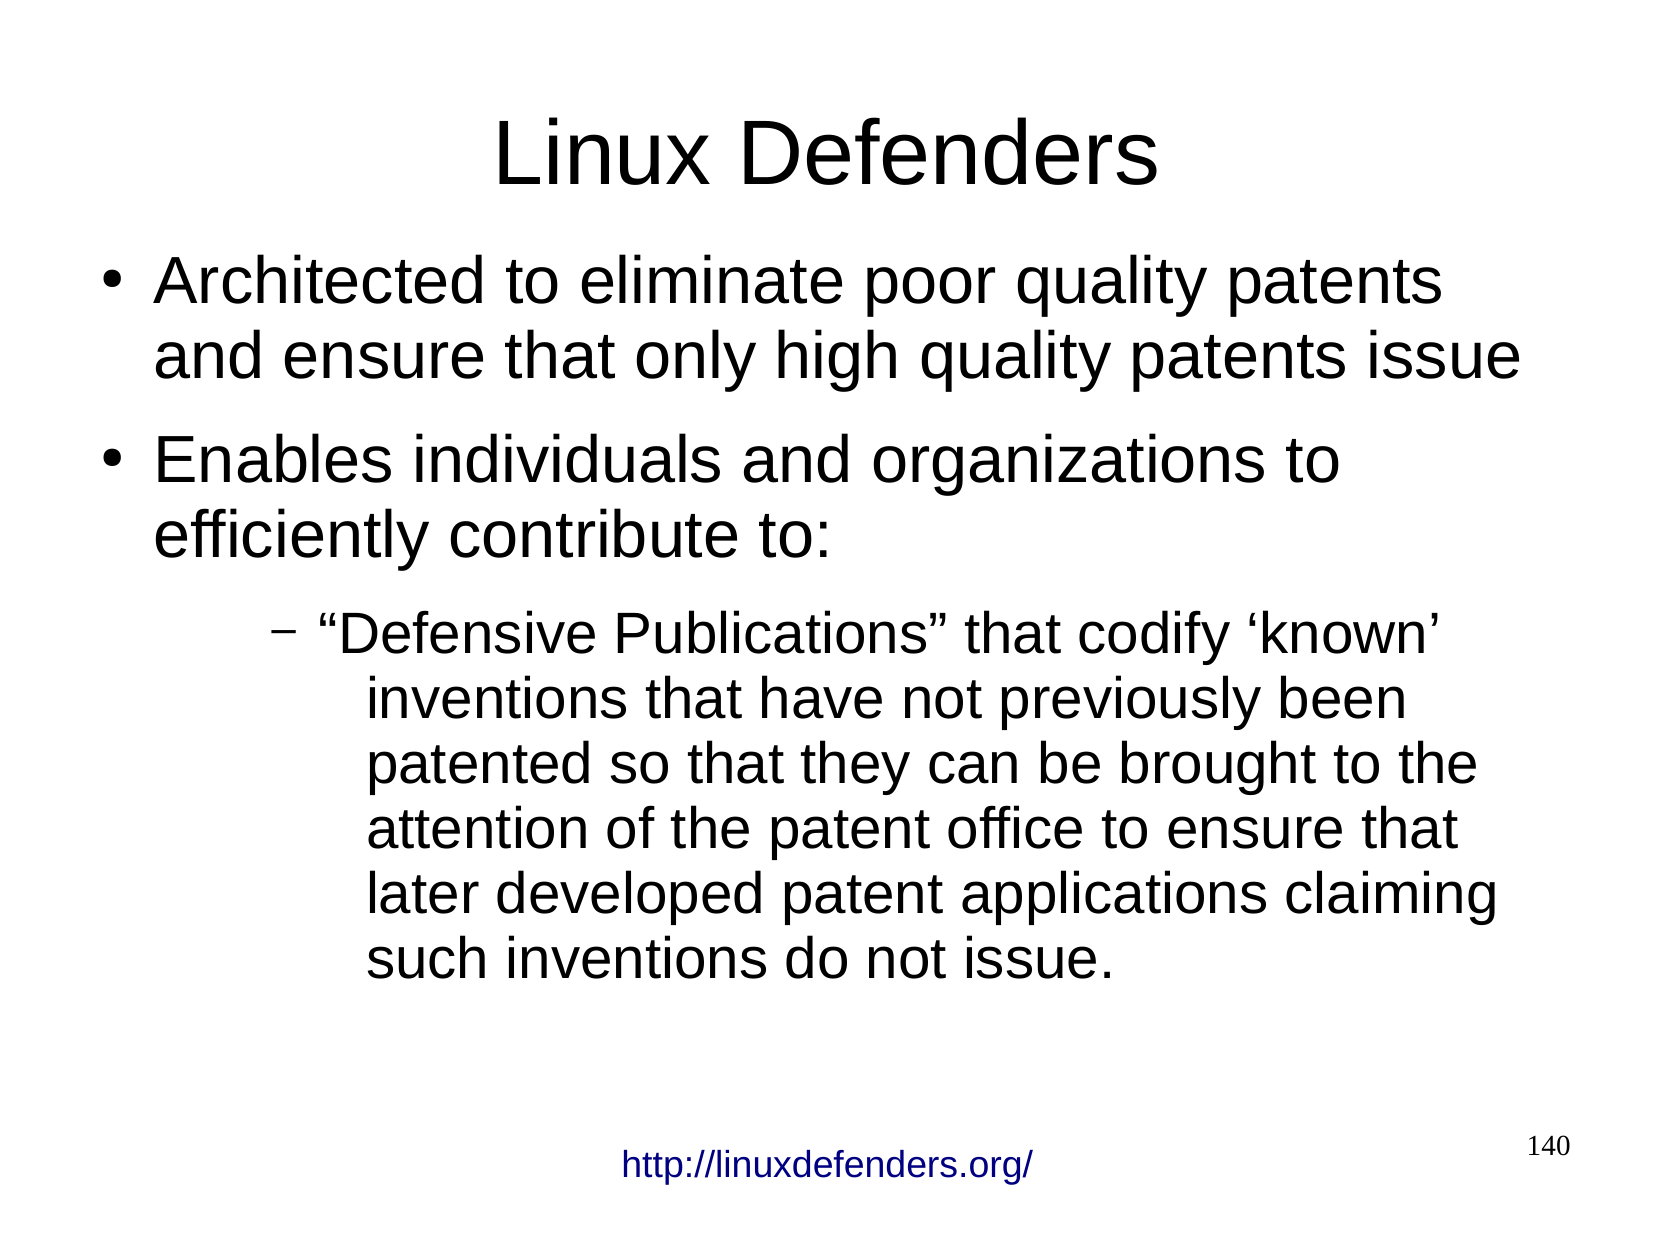

# Linux Defenders
Architected to eliminate poor quality patents and ensure that only high quality patents issue
Enables individuals and organizations to efficiently contribute to:
“Defensive Publications” that codify ‘known’ inventions that have not previously been patented so that they can be brought to the attention of the patent office to ensure that later developed patent applications claiming such inventions do not issue.
140
http://linuxdefenders.org/